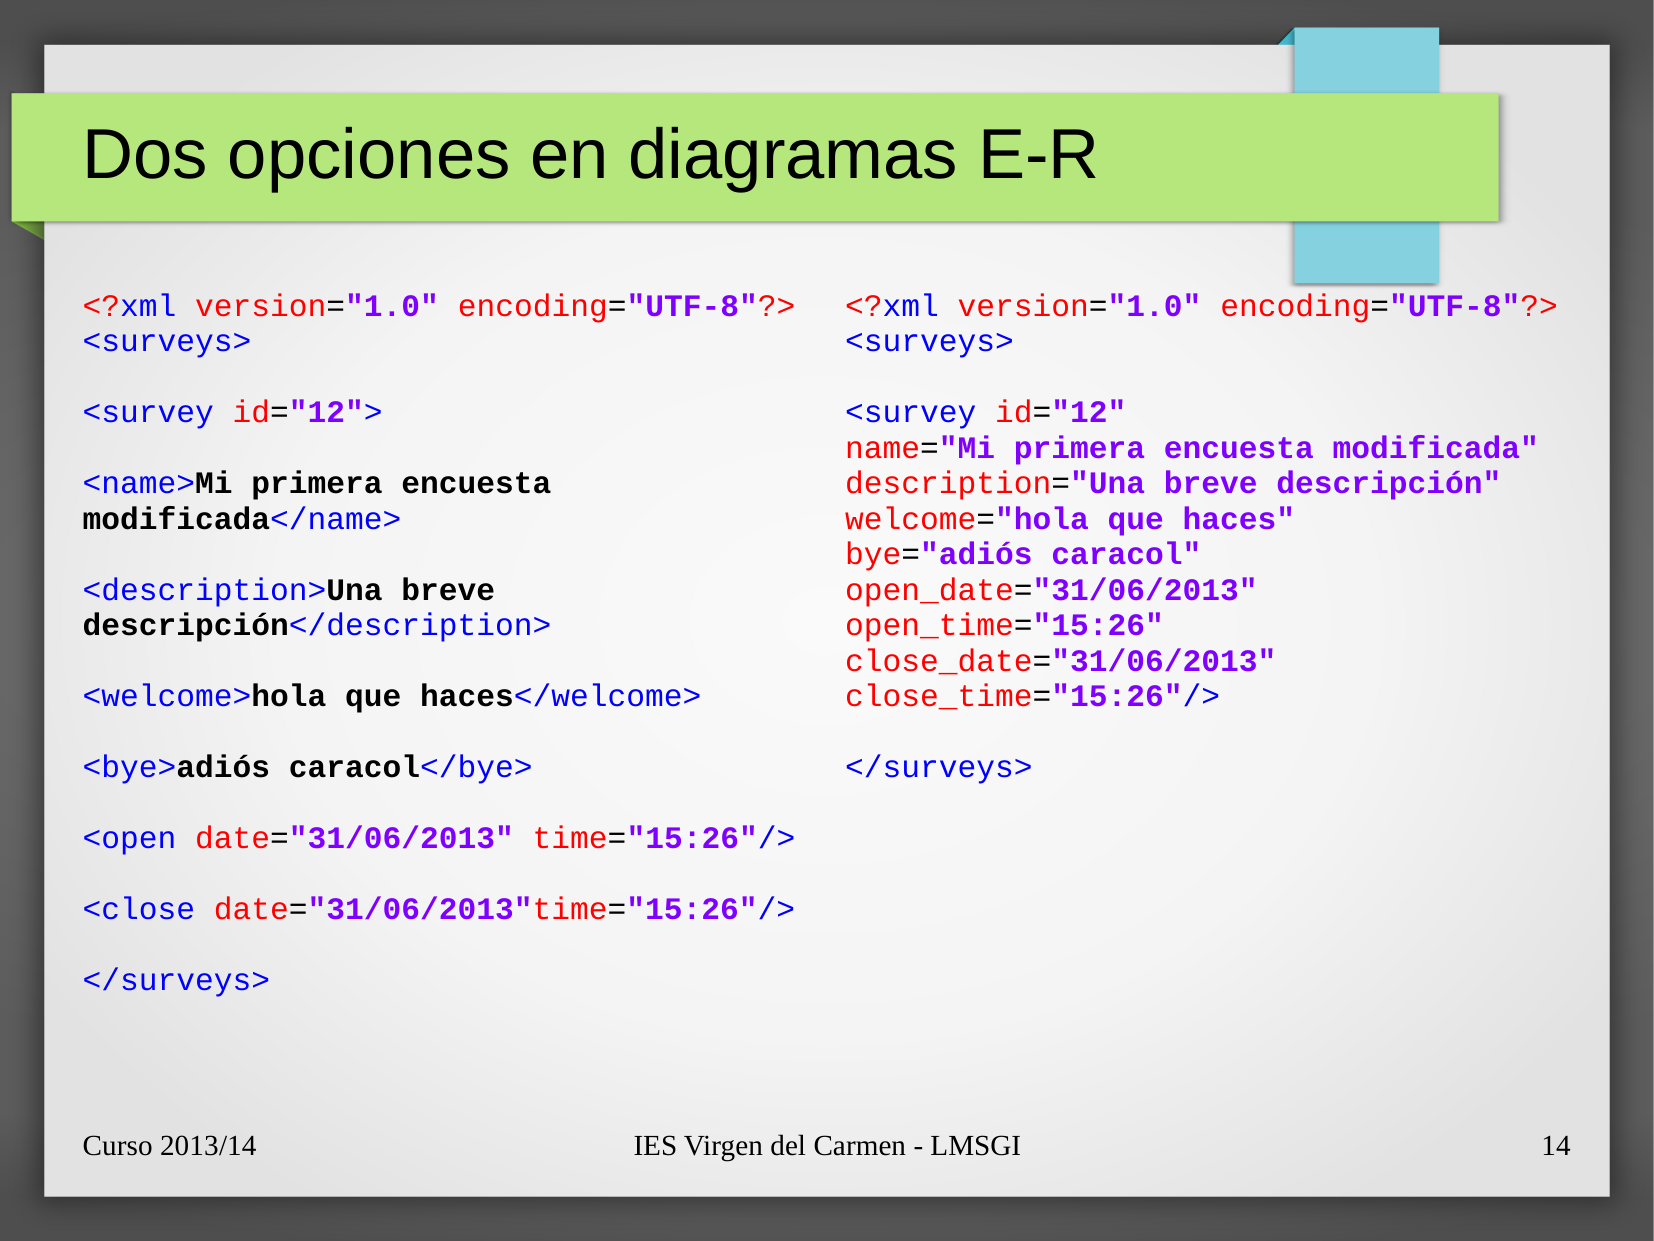

# Dos opciones en diagramas E-R
<?xml version="1.0" encoding="UTF-8"?>
<surveys>
<survey id="12">
<name>Mi primera encuesta modificada</name>
<description>Una breve descripción</description>
<welcome>hola que haces</welcome>
<bye>adiós caracol</bye>
<open date="31/06/2013" time="15:26"/>
<close date="31/06/2013"time="15:26"/>
</surveys>
<?xml version="1.0" encoding="UTF-8"?>
<surveys>
<survey id="12"
name="Mi primera encuesta modificada"
description="Una breve descripción"
welcome="hola que haces"
bye="adiós caracol"
open_date="31/06/2013"
open_time="15:26"
close_date="31/06/2013"
close_time="15:26"/>
</surveys>
Curso 2013/14
IES Virgen del Carmen - LMSGI
14